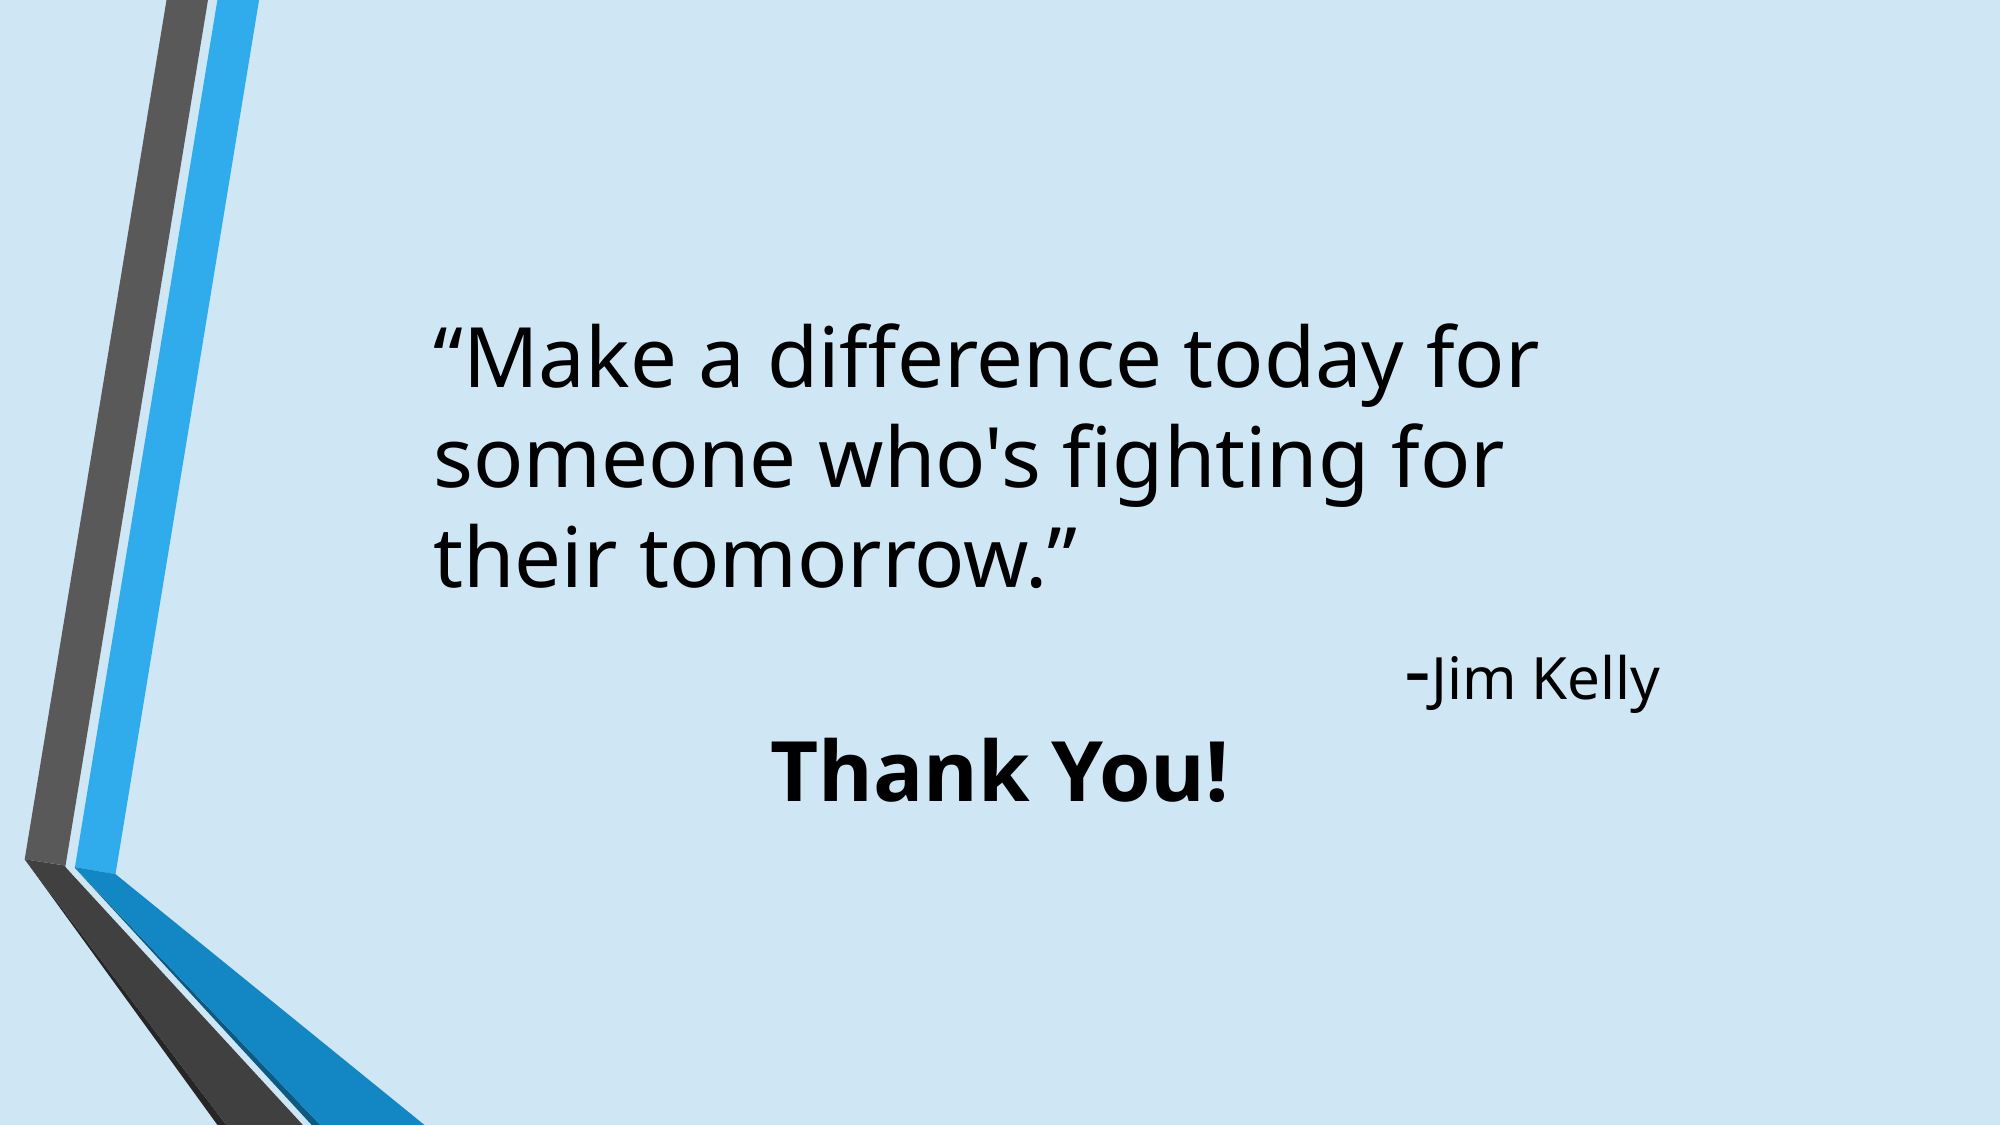

# “Make a difference today for someone who's fighting for their tomorrow.”
-Jim Kelly
Thank You!